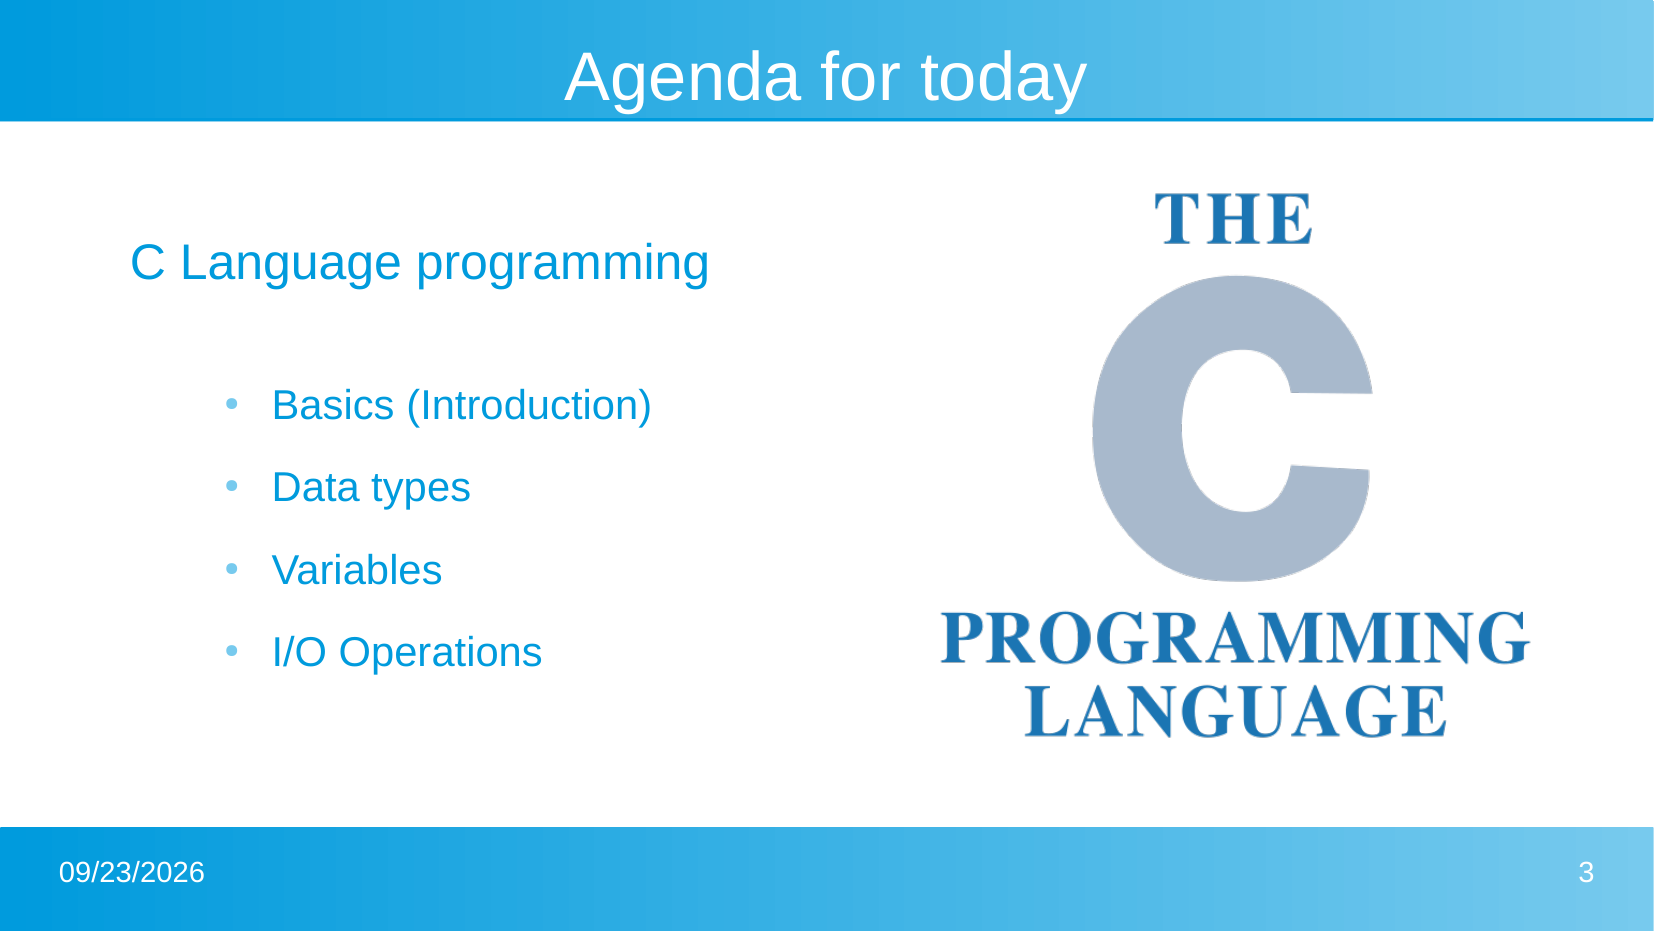

# Agenda for today
C Language programming
Basics (Introduction)
Data types
Variables
I/O Operations
3